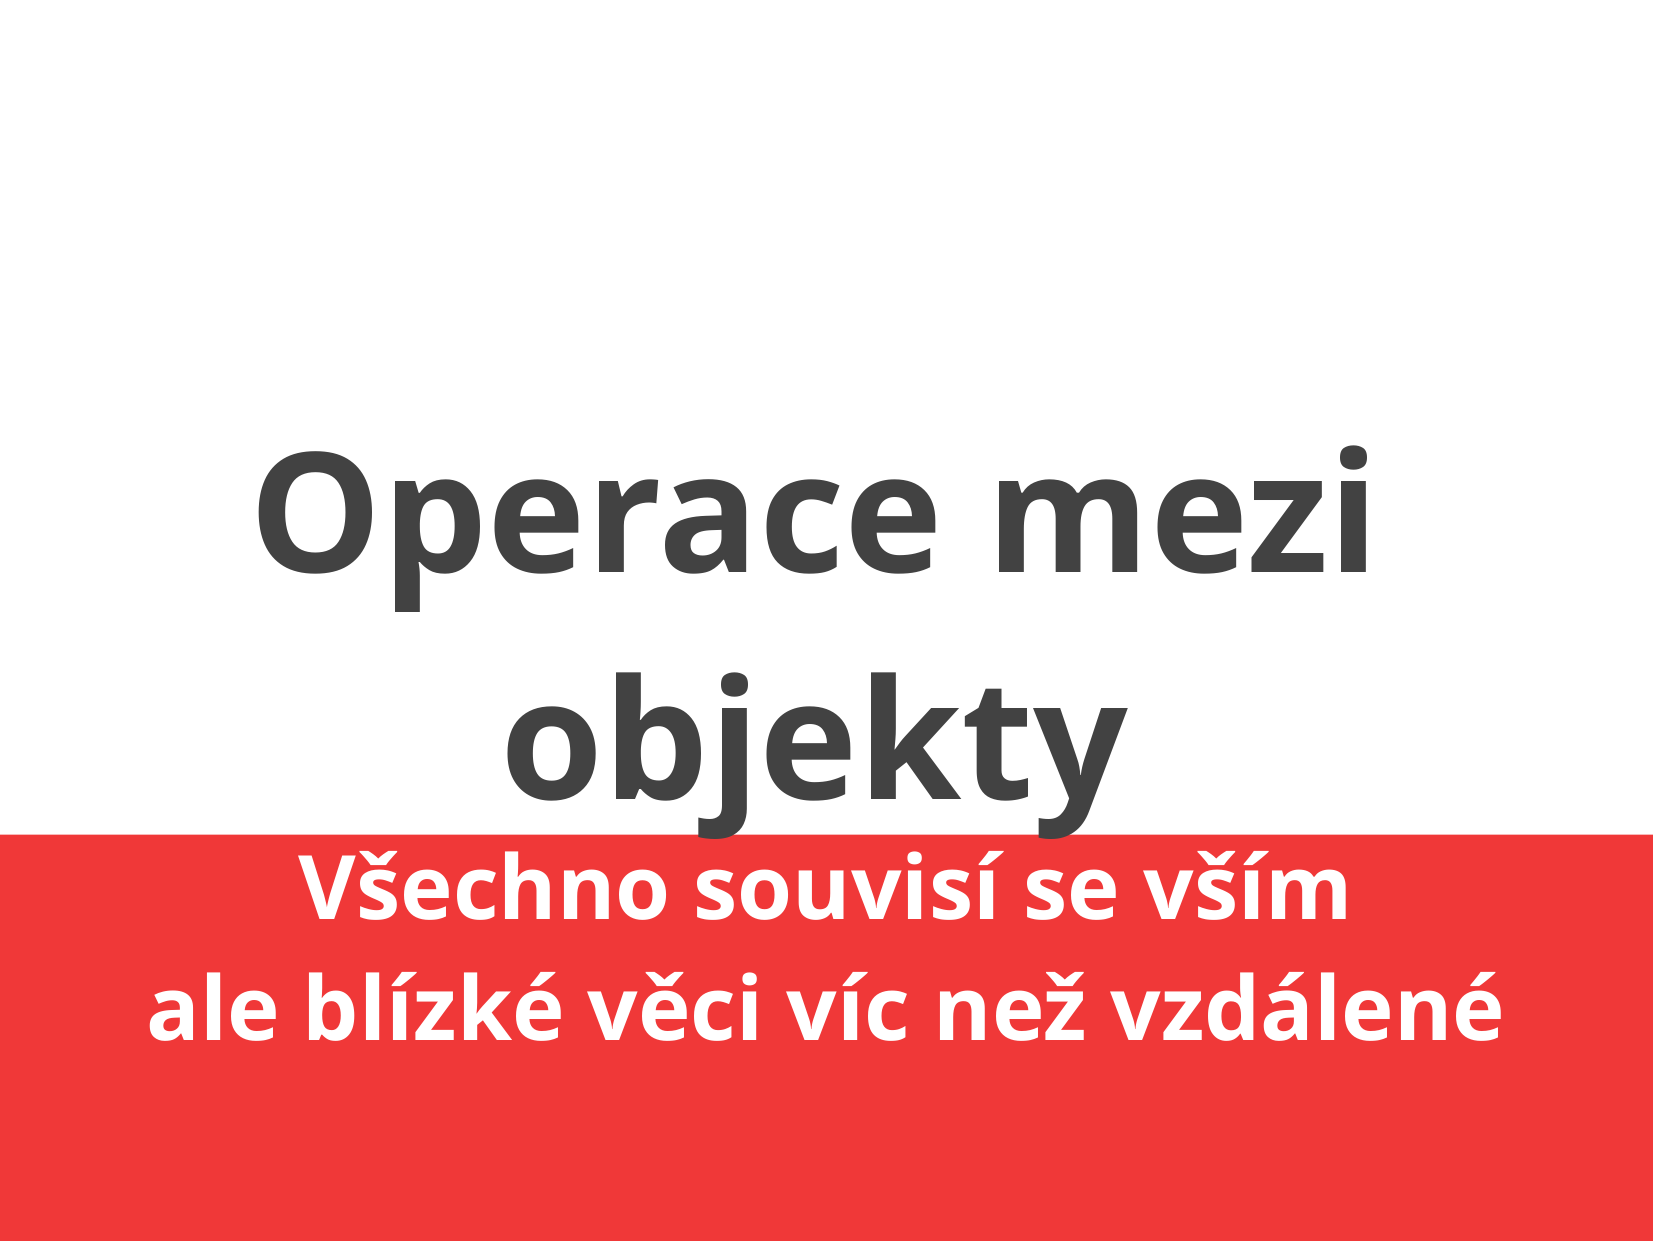

# Operace mezi objekty
Všechno souvisí se vším
ale blízké věci víc než vzdálené